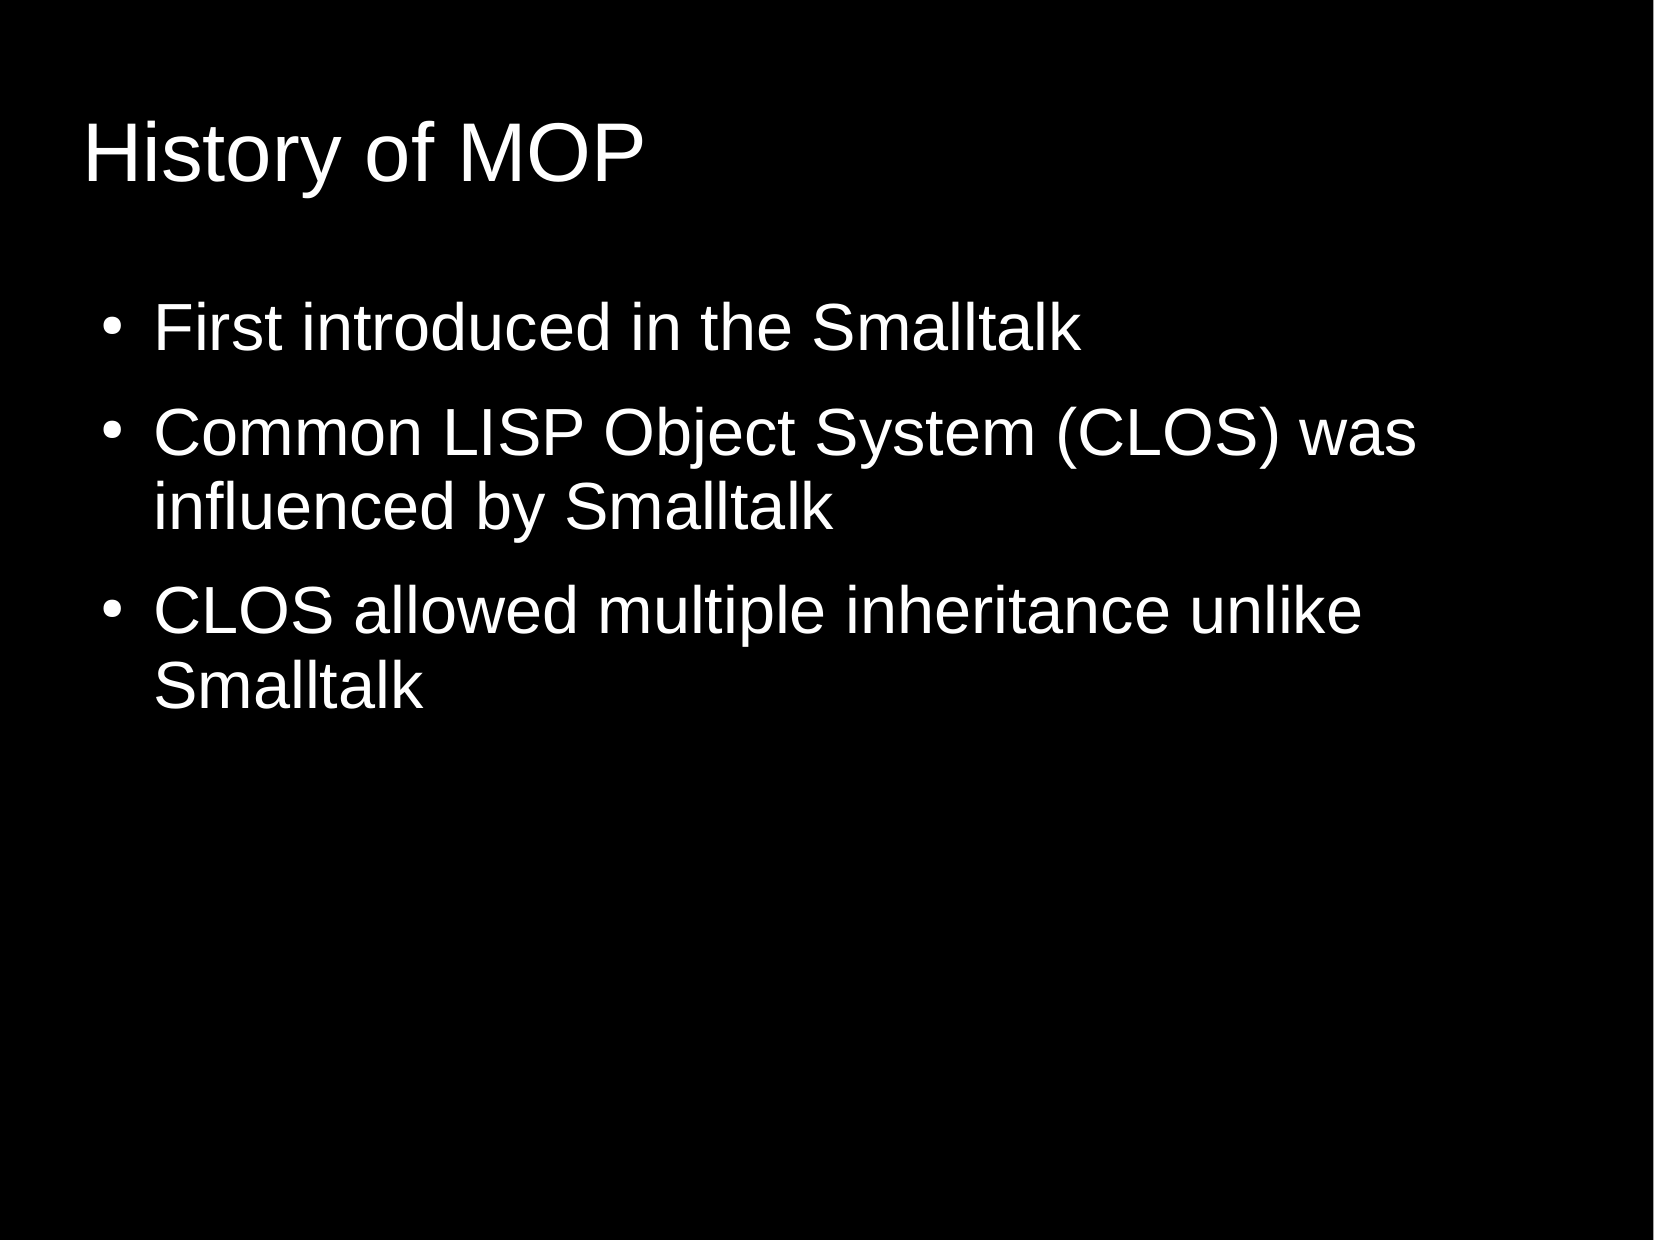

# History of MOP
First introduced in the Smalltalk
Common LISP Object System (CLOS) was influenced by Smalltalk
CLOS allowed multiple inheritance unlike Smalltalk